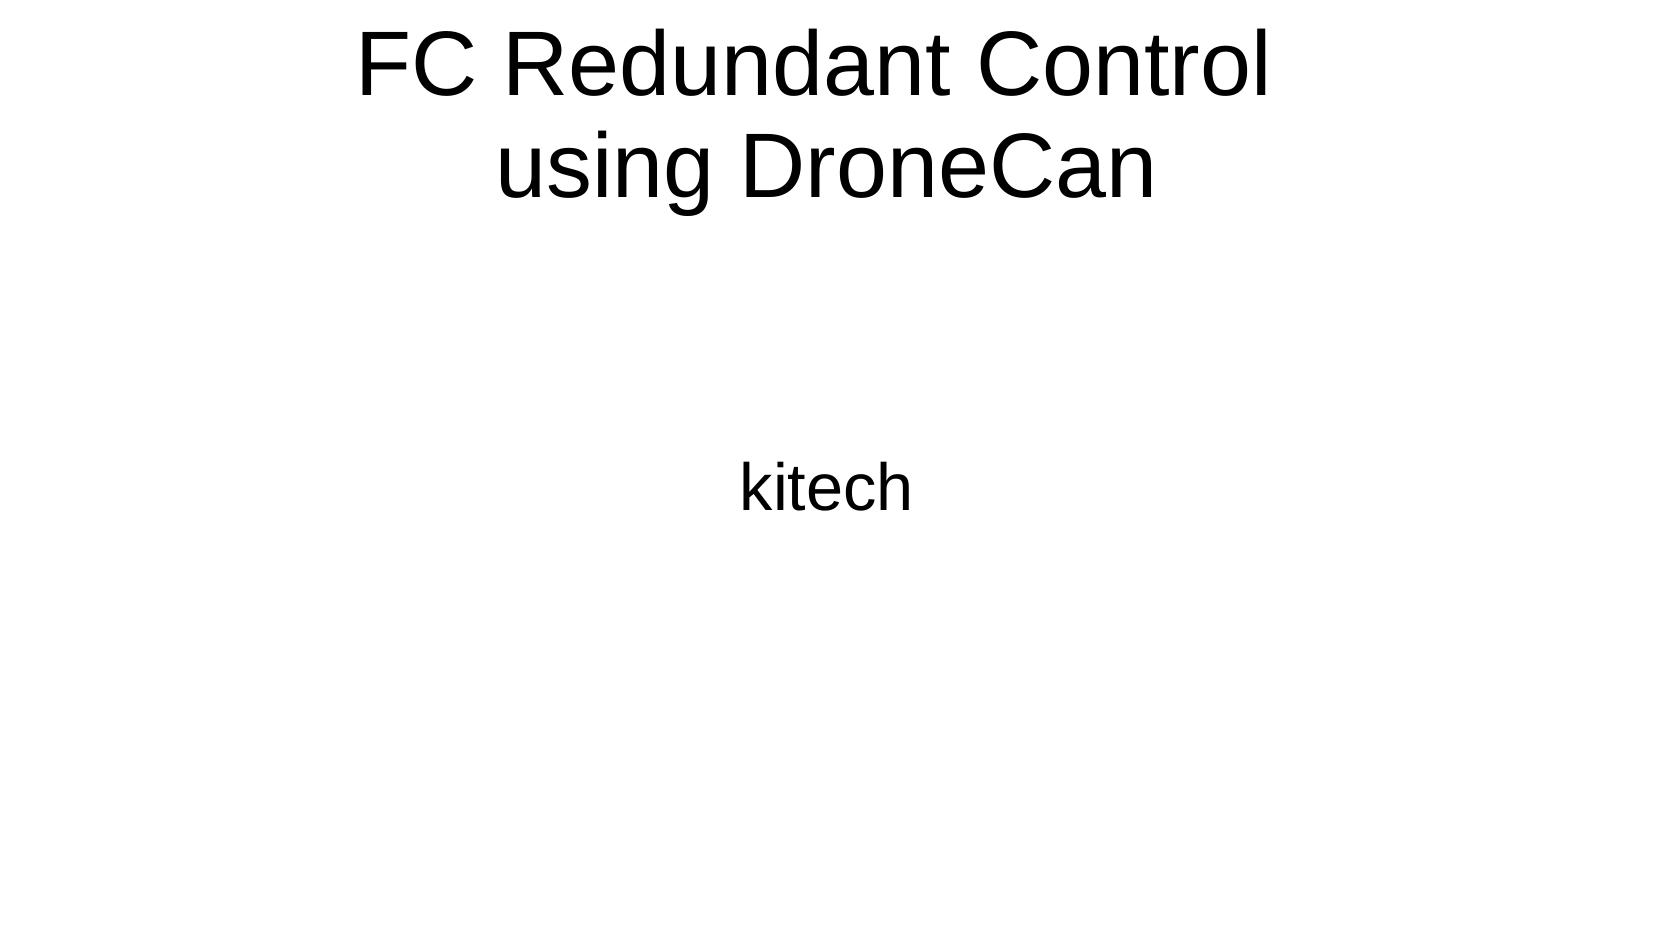

# FC Redundant Control using DroneCan
kitech